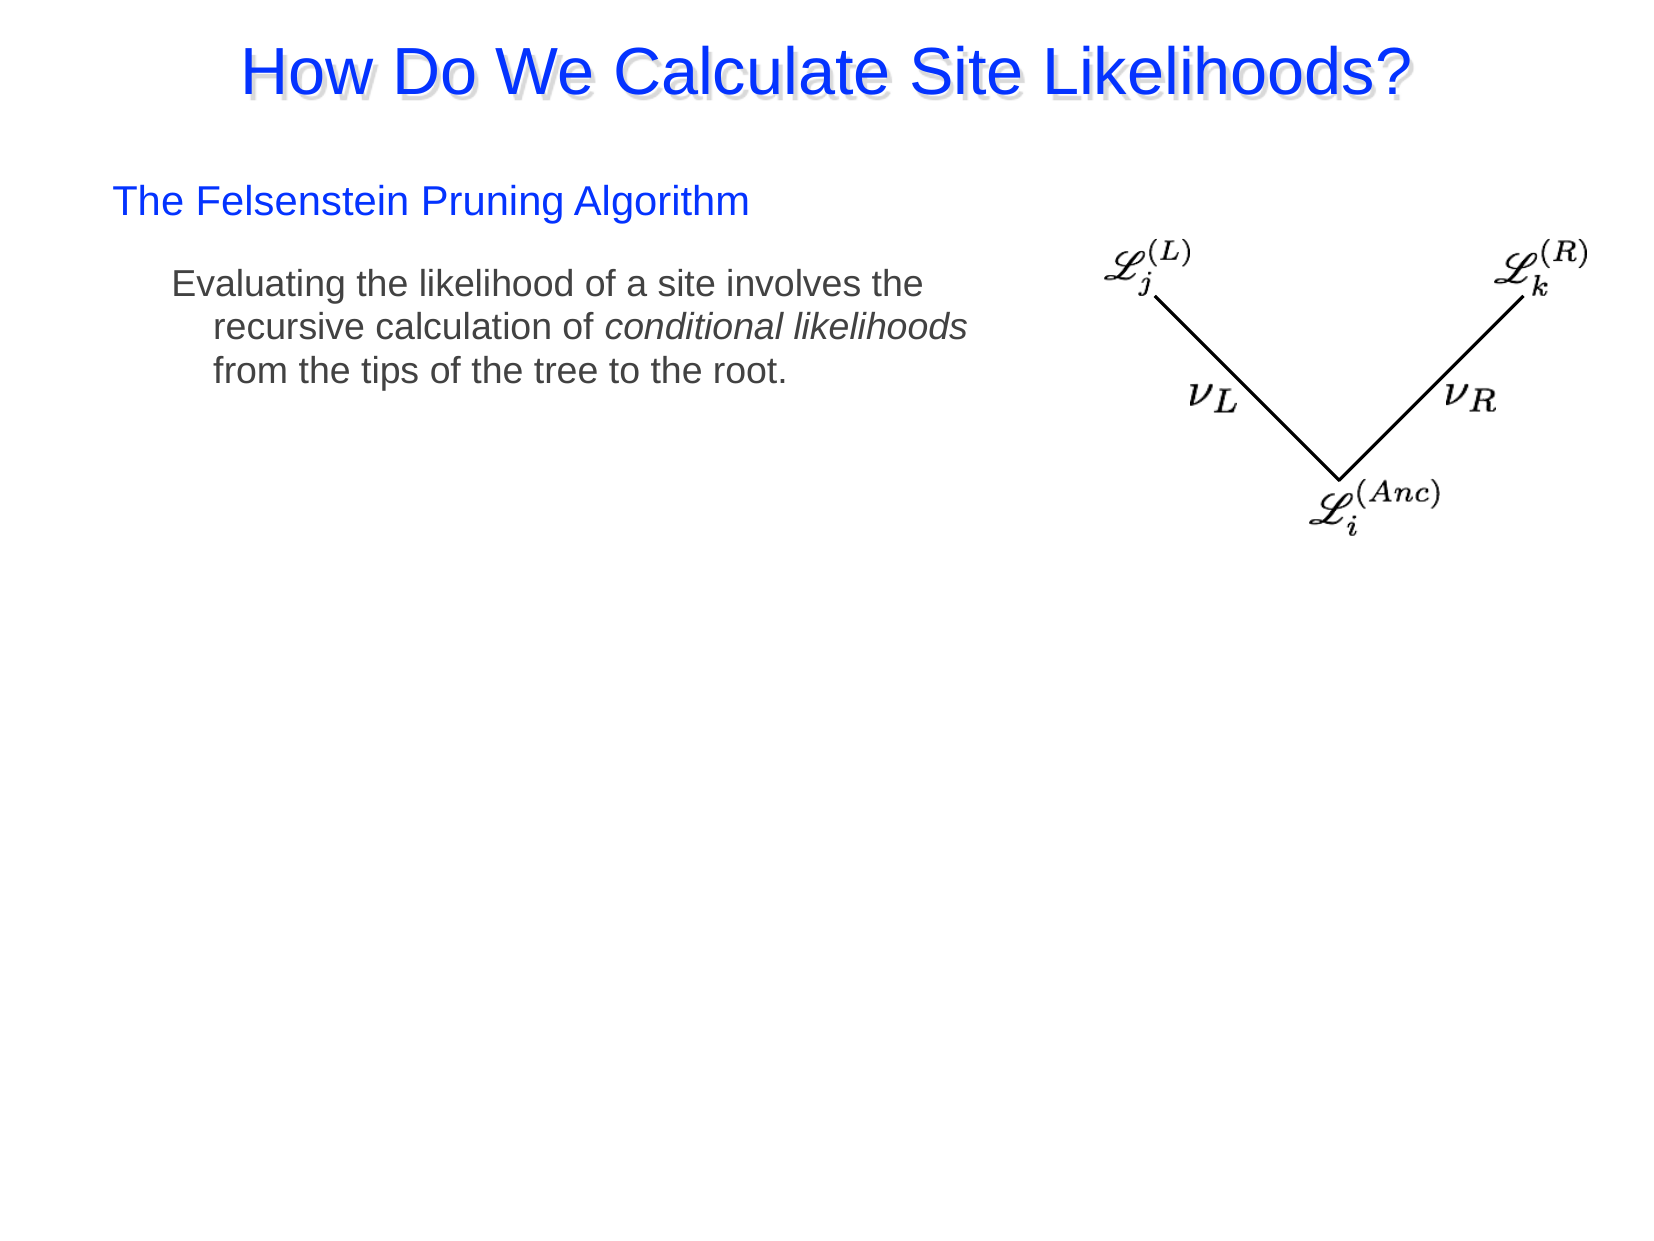

How Do We Calculate Site Likelihoods?
The Felsenstein Pruning Algorithm
Evaluating the likelihood of a site involves the
 recursive calculation of conditional likelihoods
 from the tips of the tree to the root.